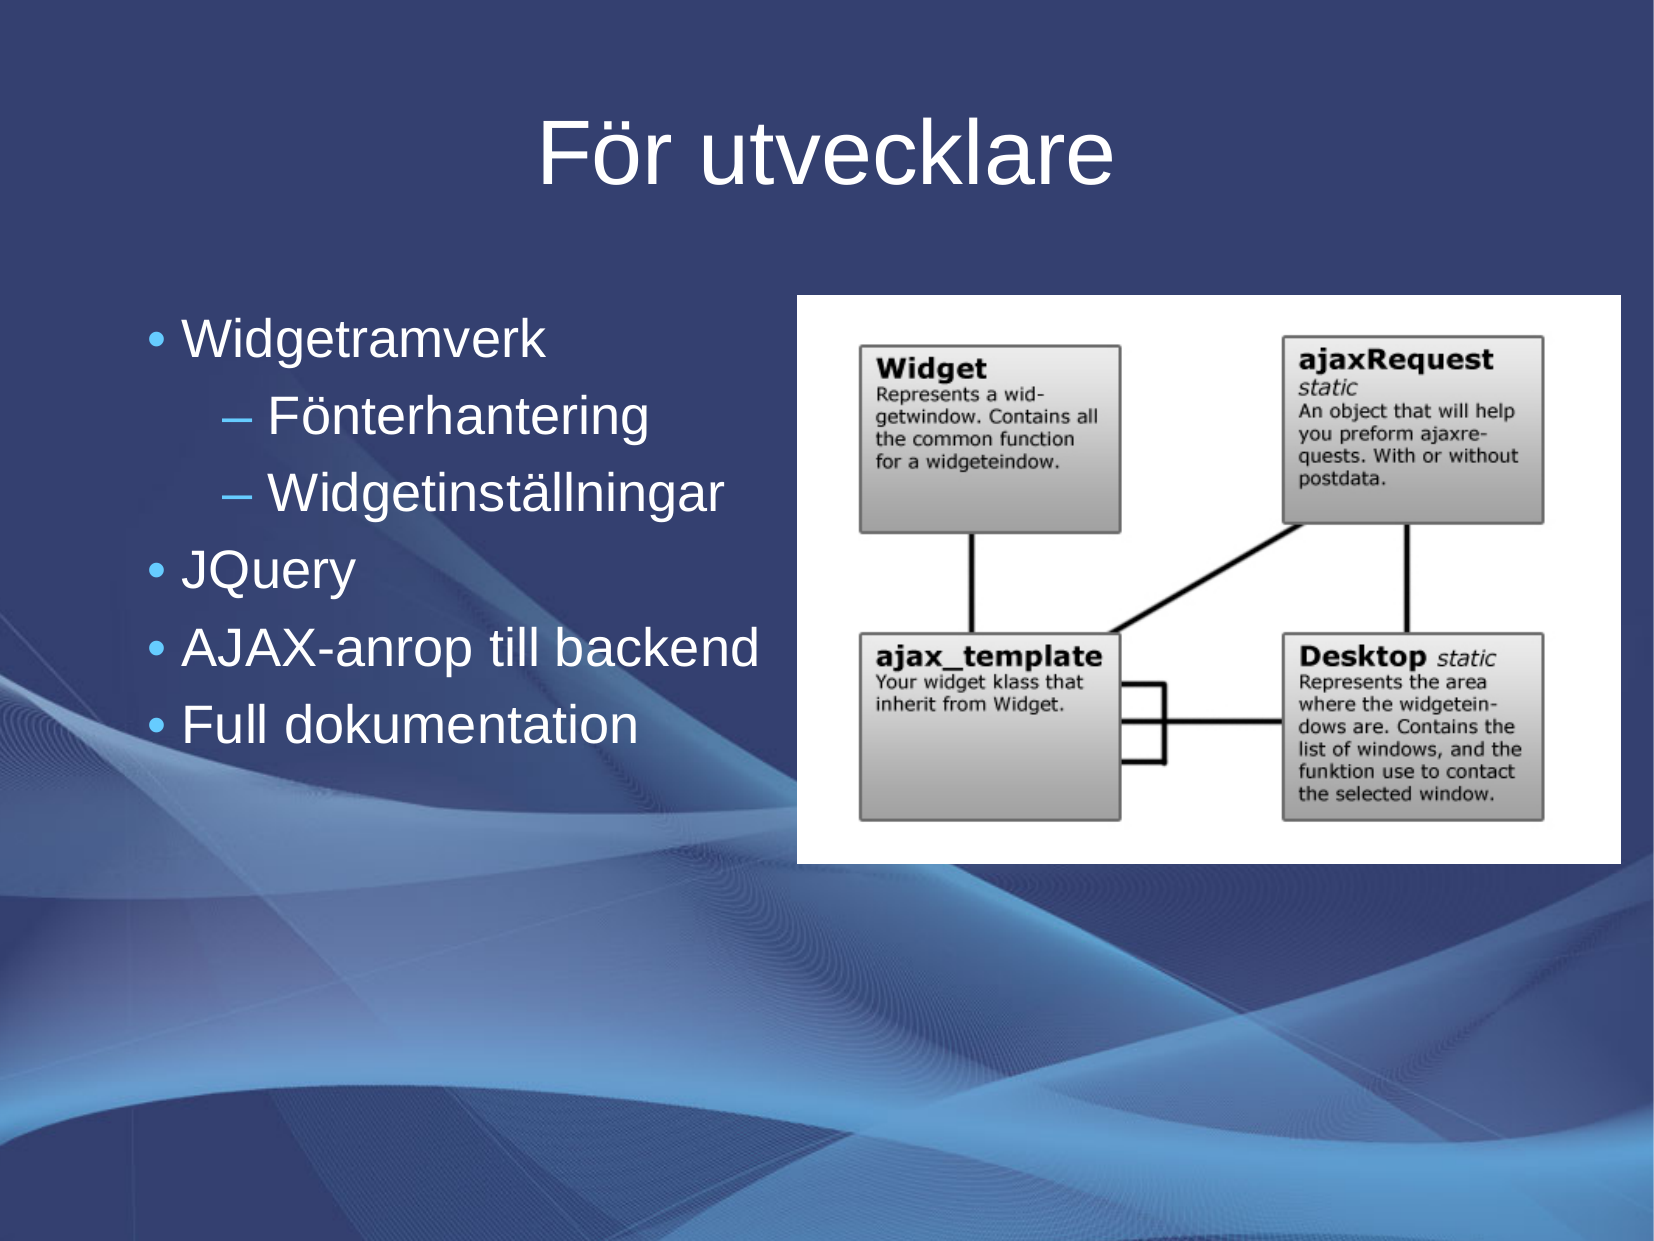

# För utvecklare
 Widgetramverk
 Fönterhantering
 Widgetinställningar
 JQuery
 AJAX-anrop till backend
 Full dokumentation